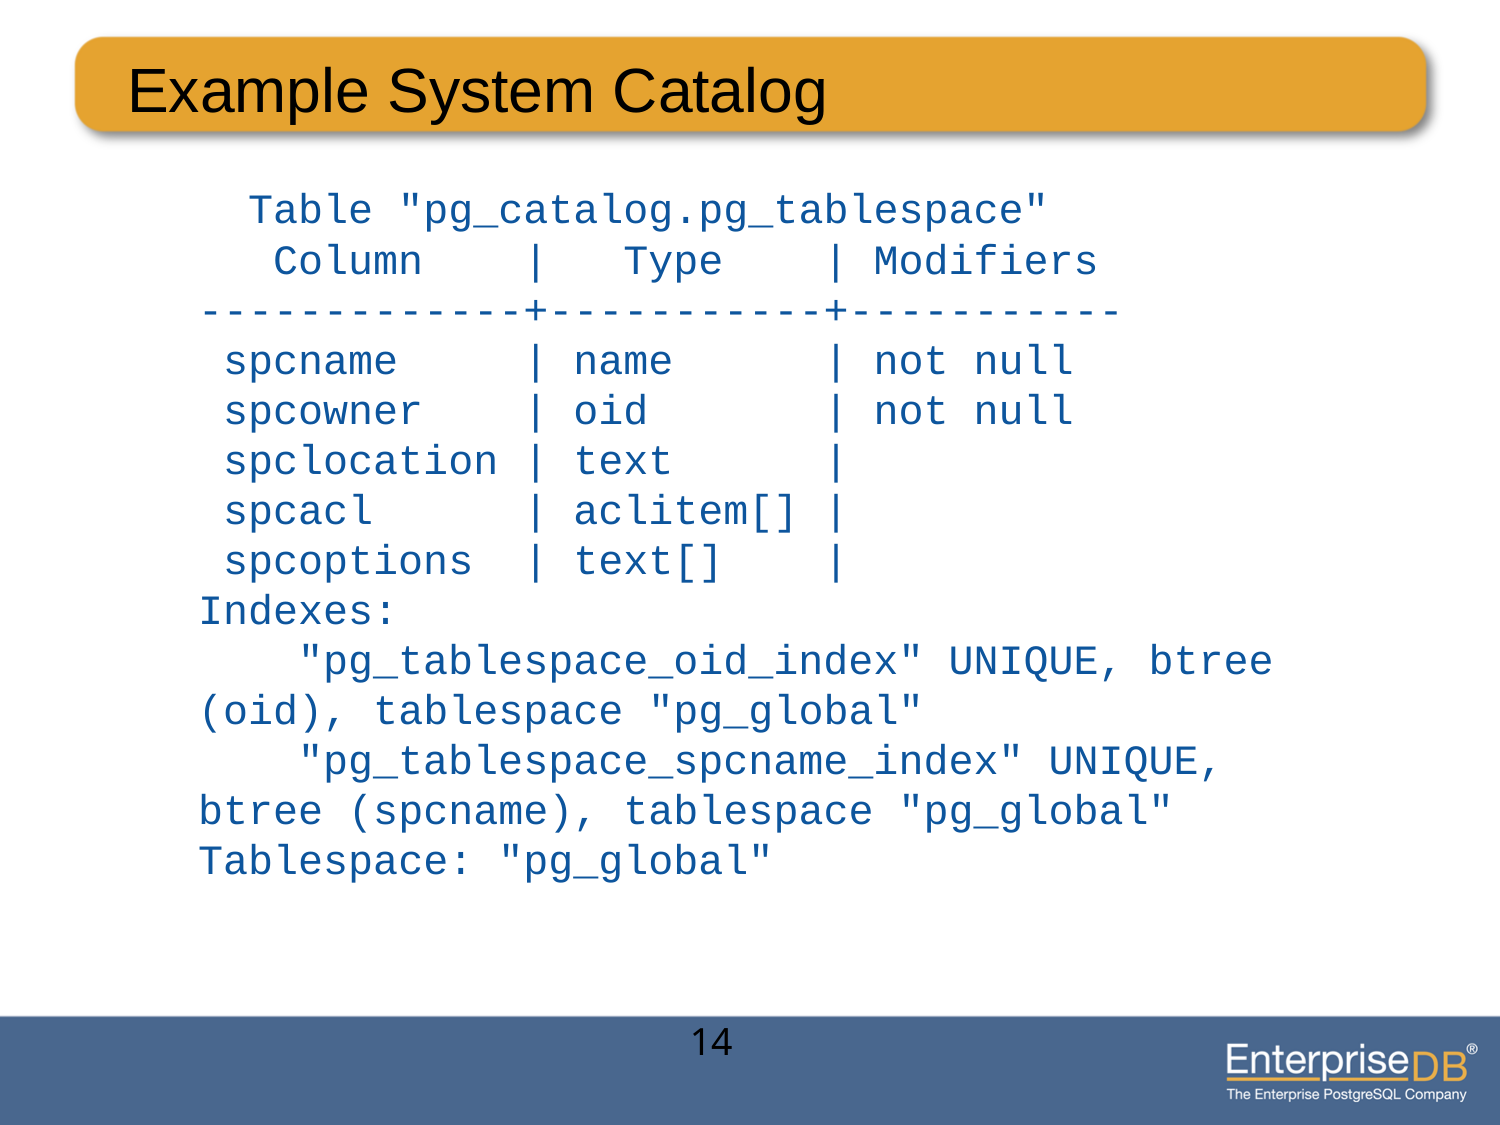

# Example System Catalog
 Table "pg_catalog.pg_tablespace"
 Column | Type | Modifiers
-------------+-----------+-----------
 spcname | name | not null
 spcowner | oid | not null
 spclocation | text |
 spcacl | aclitem[] |
 spcoptions | text[] |
Indexes:
 "pg_tablespace_oid_index" UNIQUE, btree (oid), tablespace "pg_global"
 "pg_tablespace_spcname_index" UNIQUE, btree (spcname), tablespace "pg_global"
Tablespace: "pg_global"